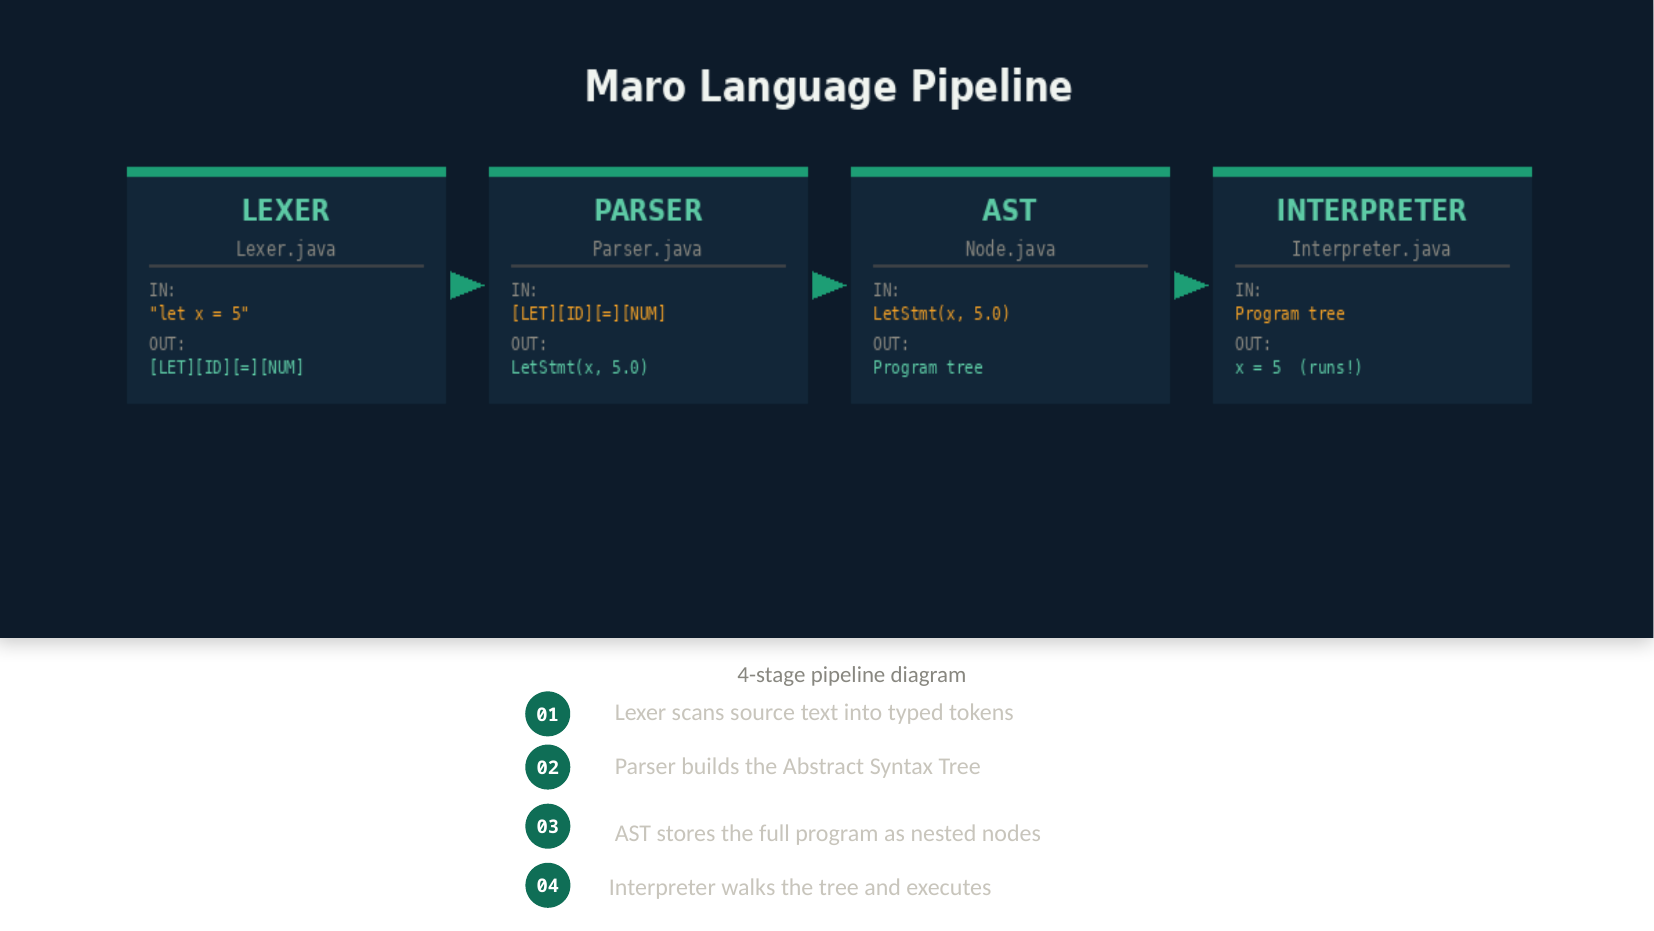

4-stage pipeline diagram
Lexer scans source text into typed tokens
01
Parser builds the Abstract Syntax Tree
02
03
AST stores the full program as nested nodes
04
Interpreter walks the tree and executes